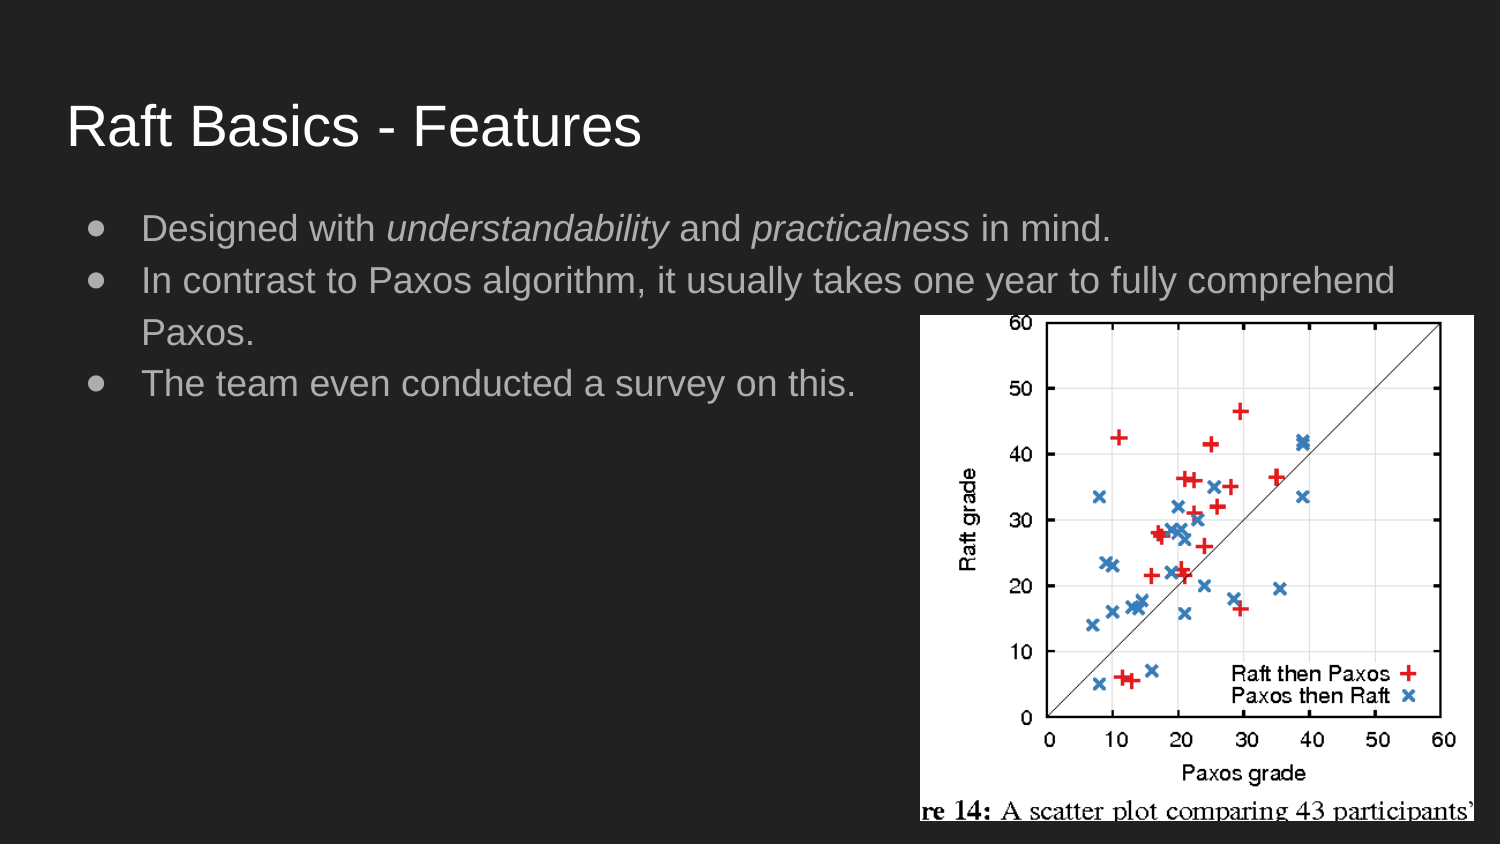

# Raft Basics - Features
Designed with understandability and practicalness in mind.
In contrast to Paxos algorithm, it usually takes one year to fully comprehend Paxos.
The team even conducted a survey on this.